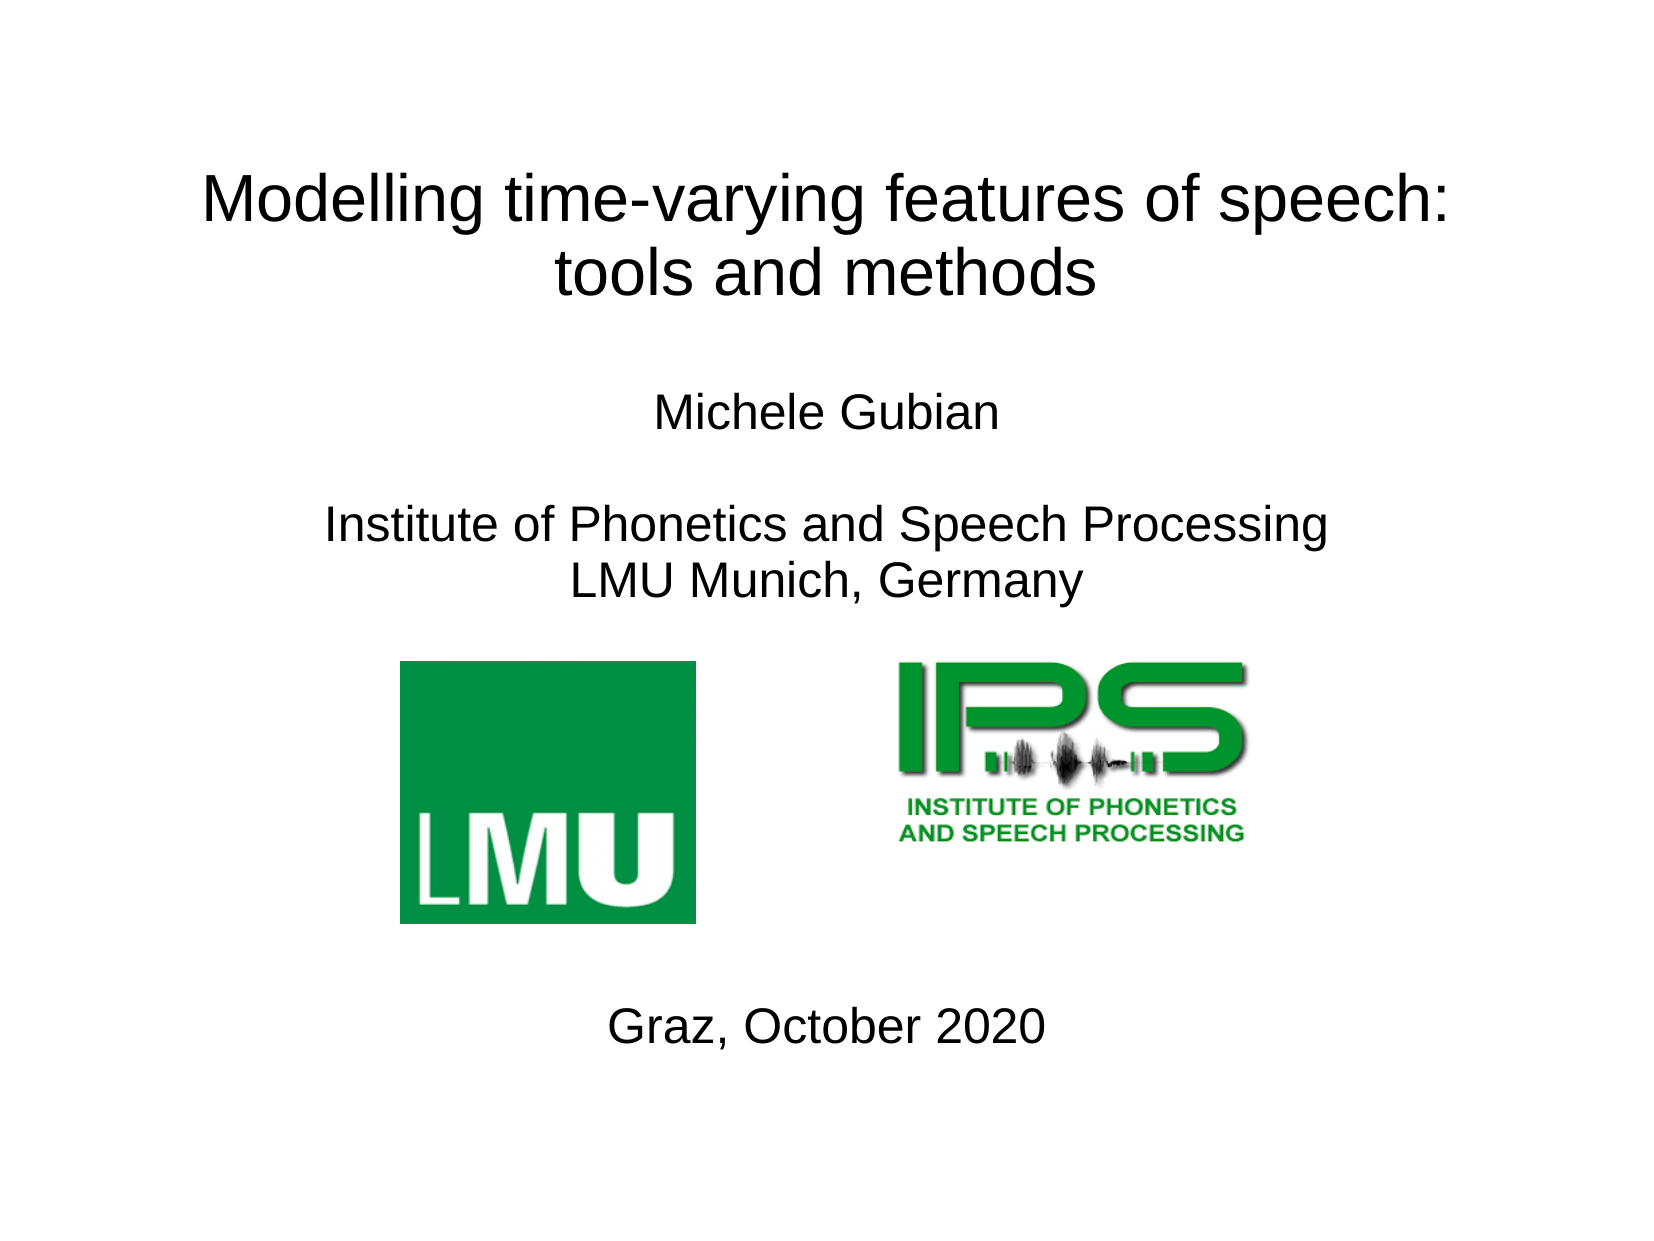

# Modelling time-varying features of speech:
tools and methods
Michele Gubian
Institute of Phonetics and Speech Processing
LMU Munich, Germany
Graz, October 2020